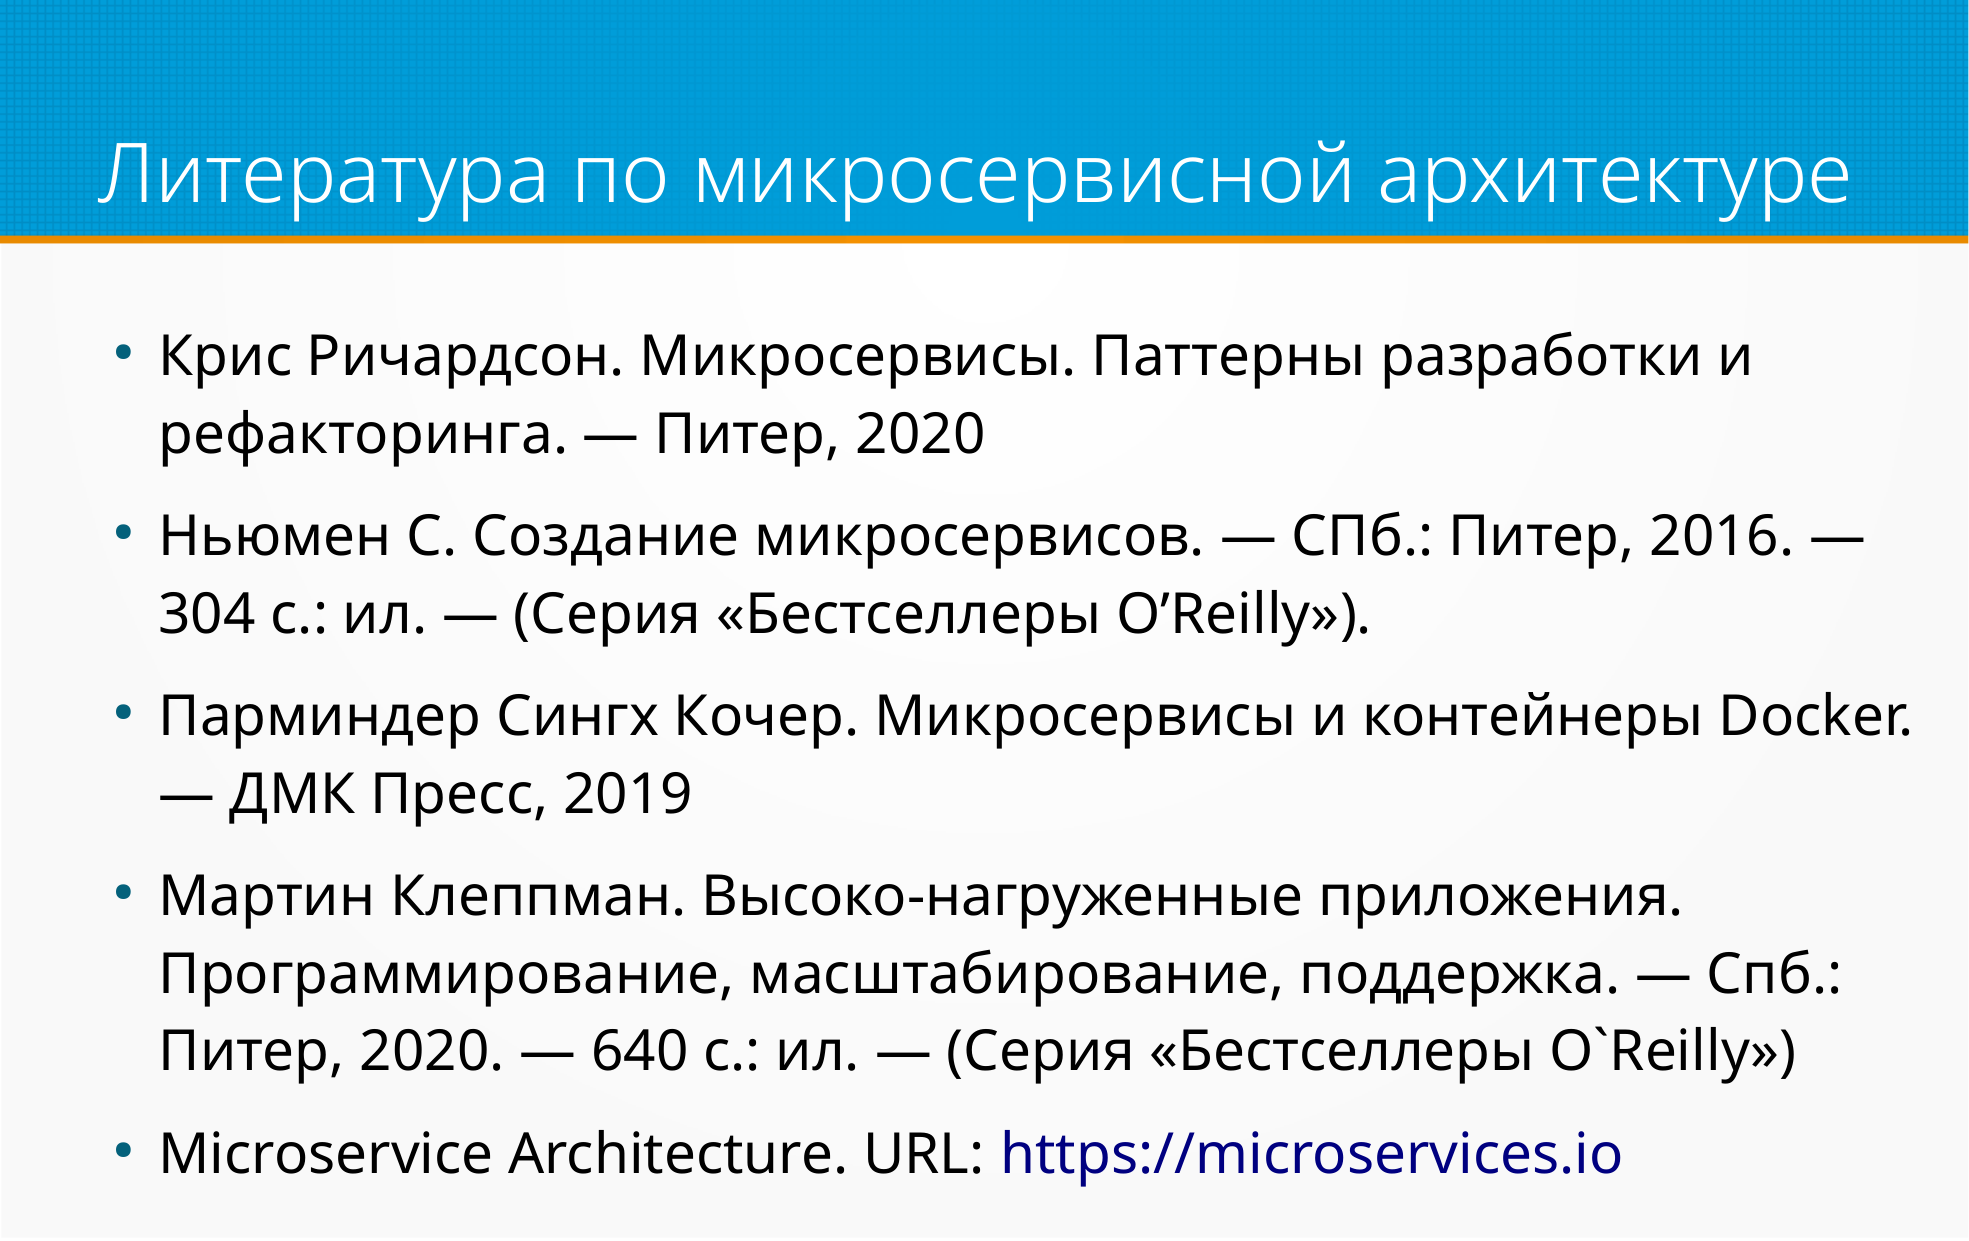

# Литература по микросервисной архитектуре
Крис Ричардсон. Микросервисы. Паттерны разработки и рефакторинга. — Питер, 2020
Ньюмен С. Создание микросервисов. — СПб.: Питер, 2016. — 304 с.: ил. — (Серия «Бестселлеры O’Reilly»).
Парминдер Сингх Кочер. Микросервисы и контейнеры Docker. — ДМК Пресс, 2019
Мартин Клеппман. Высоко-нагруженные приложения. Программирование, масштабирование, поддержка. — Спб.: Питер, 2020. — 640 с.: ил. — (Серия «Бестселлеры O`Reilly»)
Microservice Architecture. URL: https://microservices.io